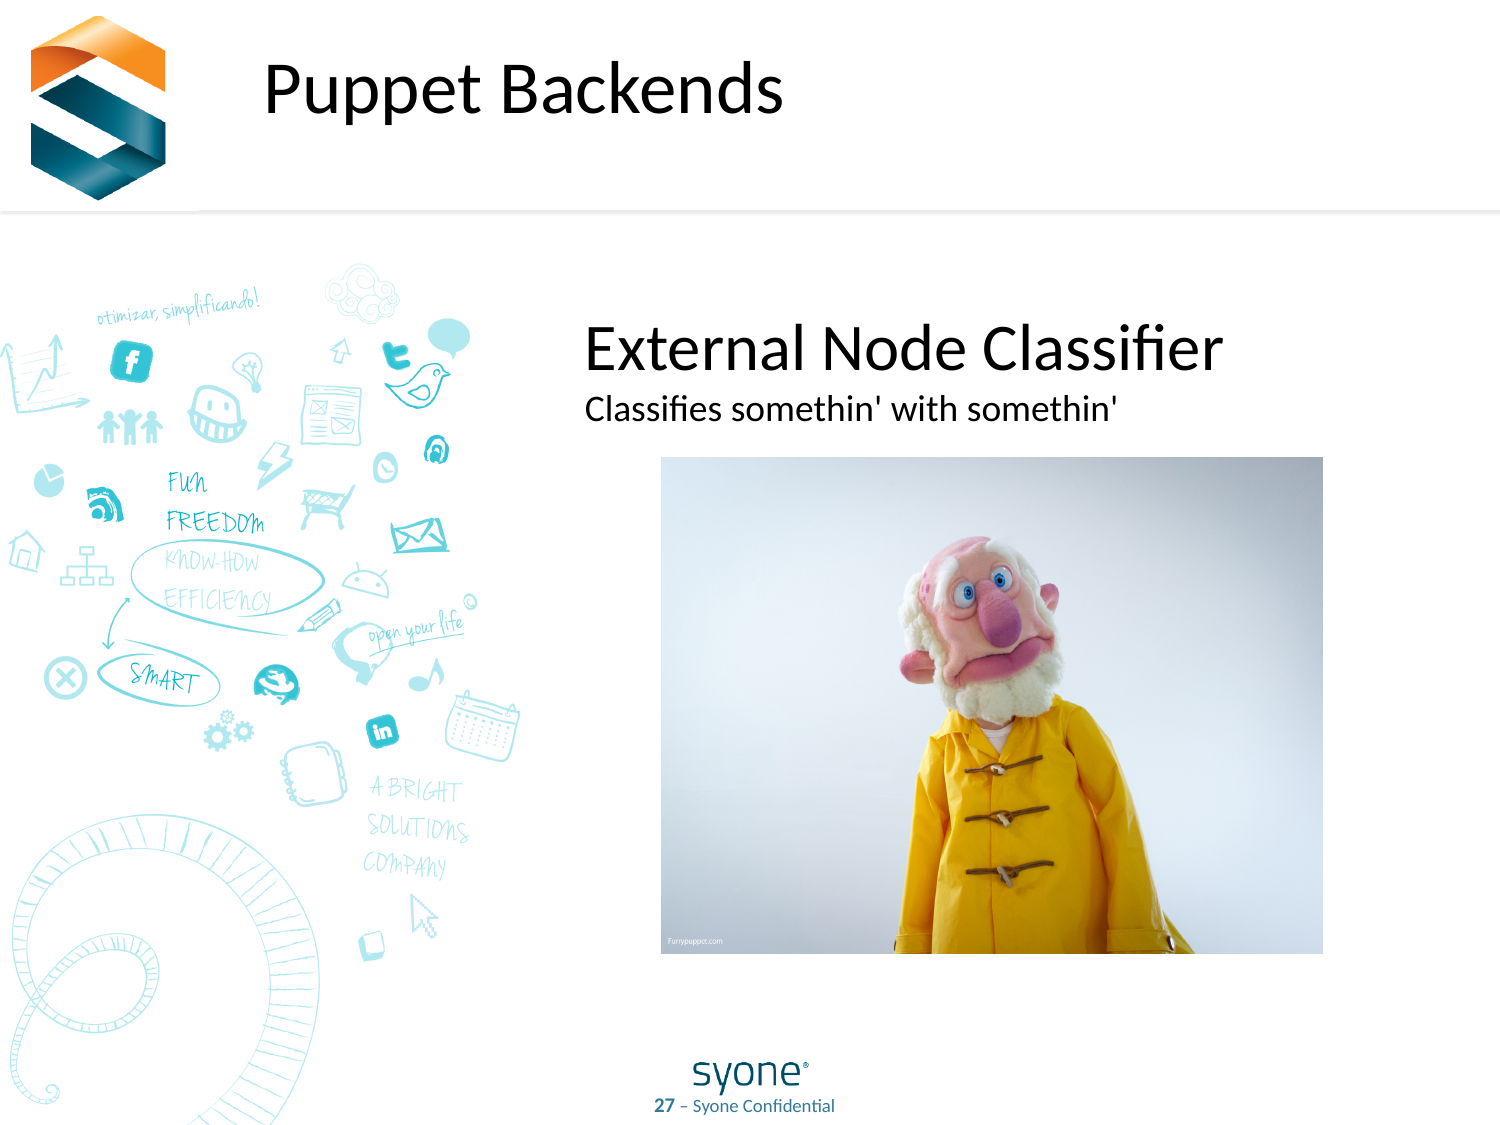

# Puppet Backends
External Node Classifier
Classifies somethin' with somethin'